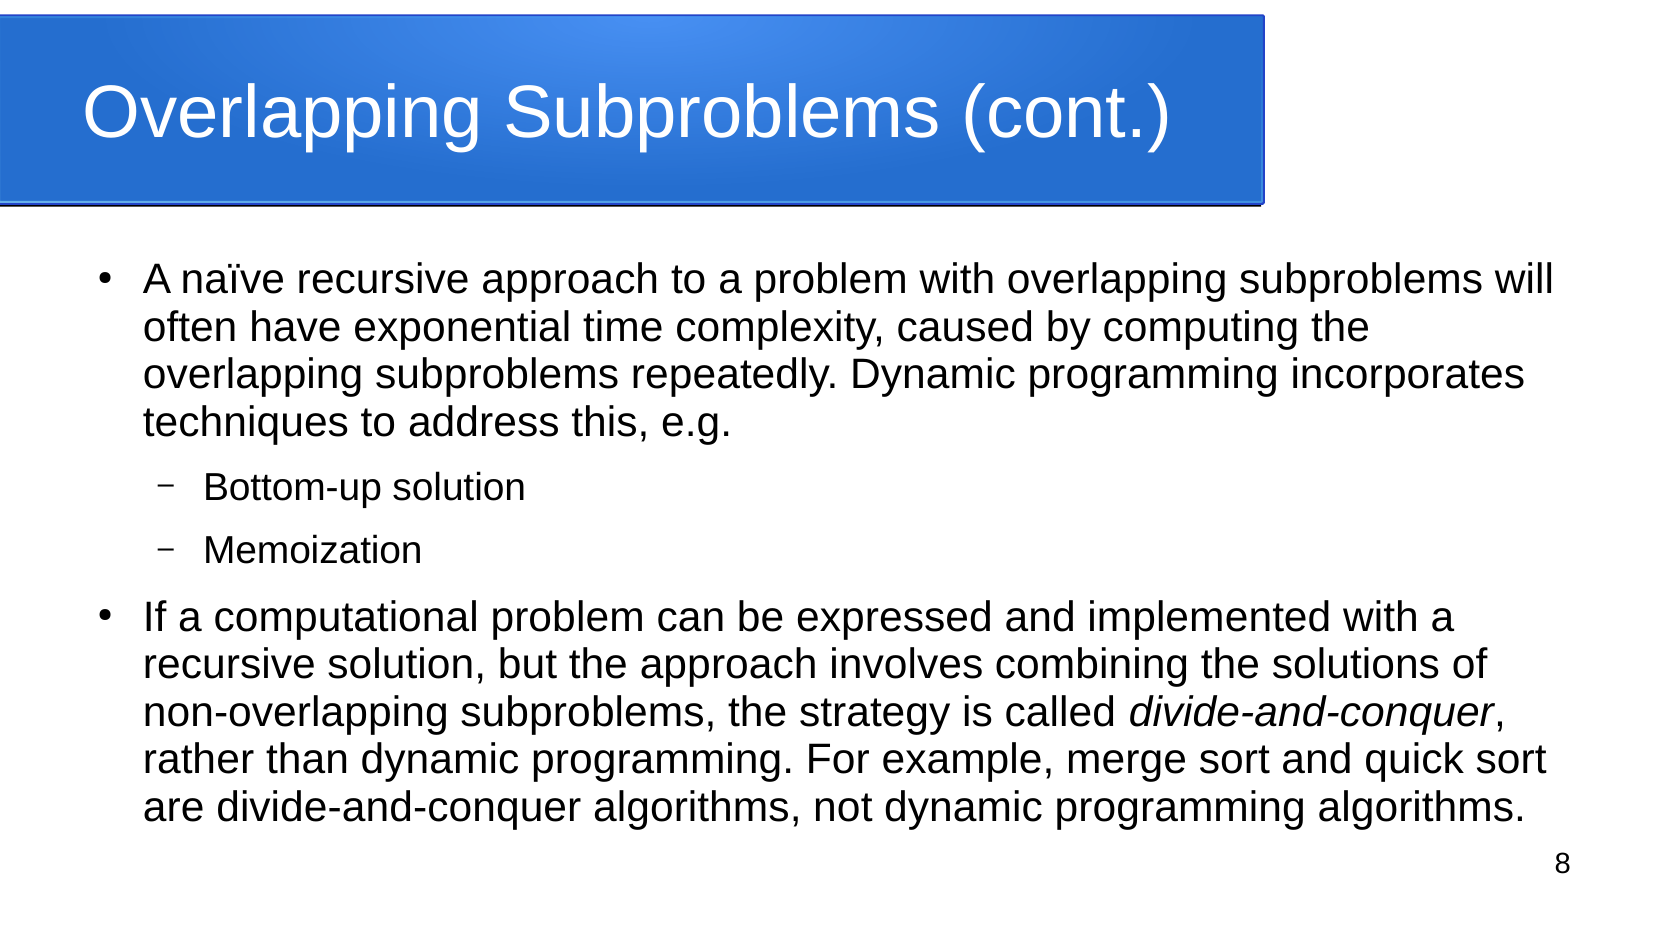

# Overlapping Subproblems (cont.)
A naïve recursive approach to a problem with overlapping subproblems will often have exponential time complexity, caused by computing the overlapping subproblems repeatedly. Dynamic programming incorporates techniques to address this, e.g.
Bottom-up solution
Memoization
If a computational problem can be expressed and implemented with a recursive solution, but the approach involves combining the solutions of non-overlapping subproblems, the strategy is called divide-and-conquer, rather than dynamic programming. For example, merge sort and quick sort are divide-and-conquer algorithms, not dynamic programming algorithms.
8